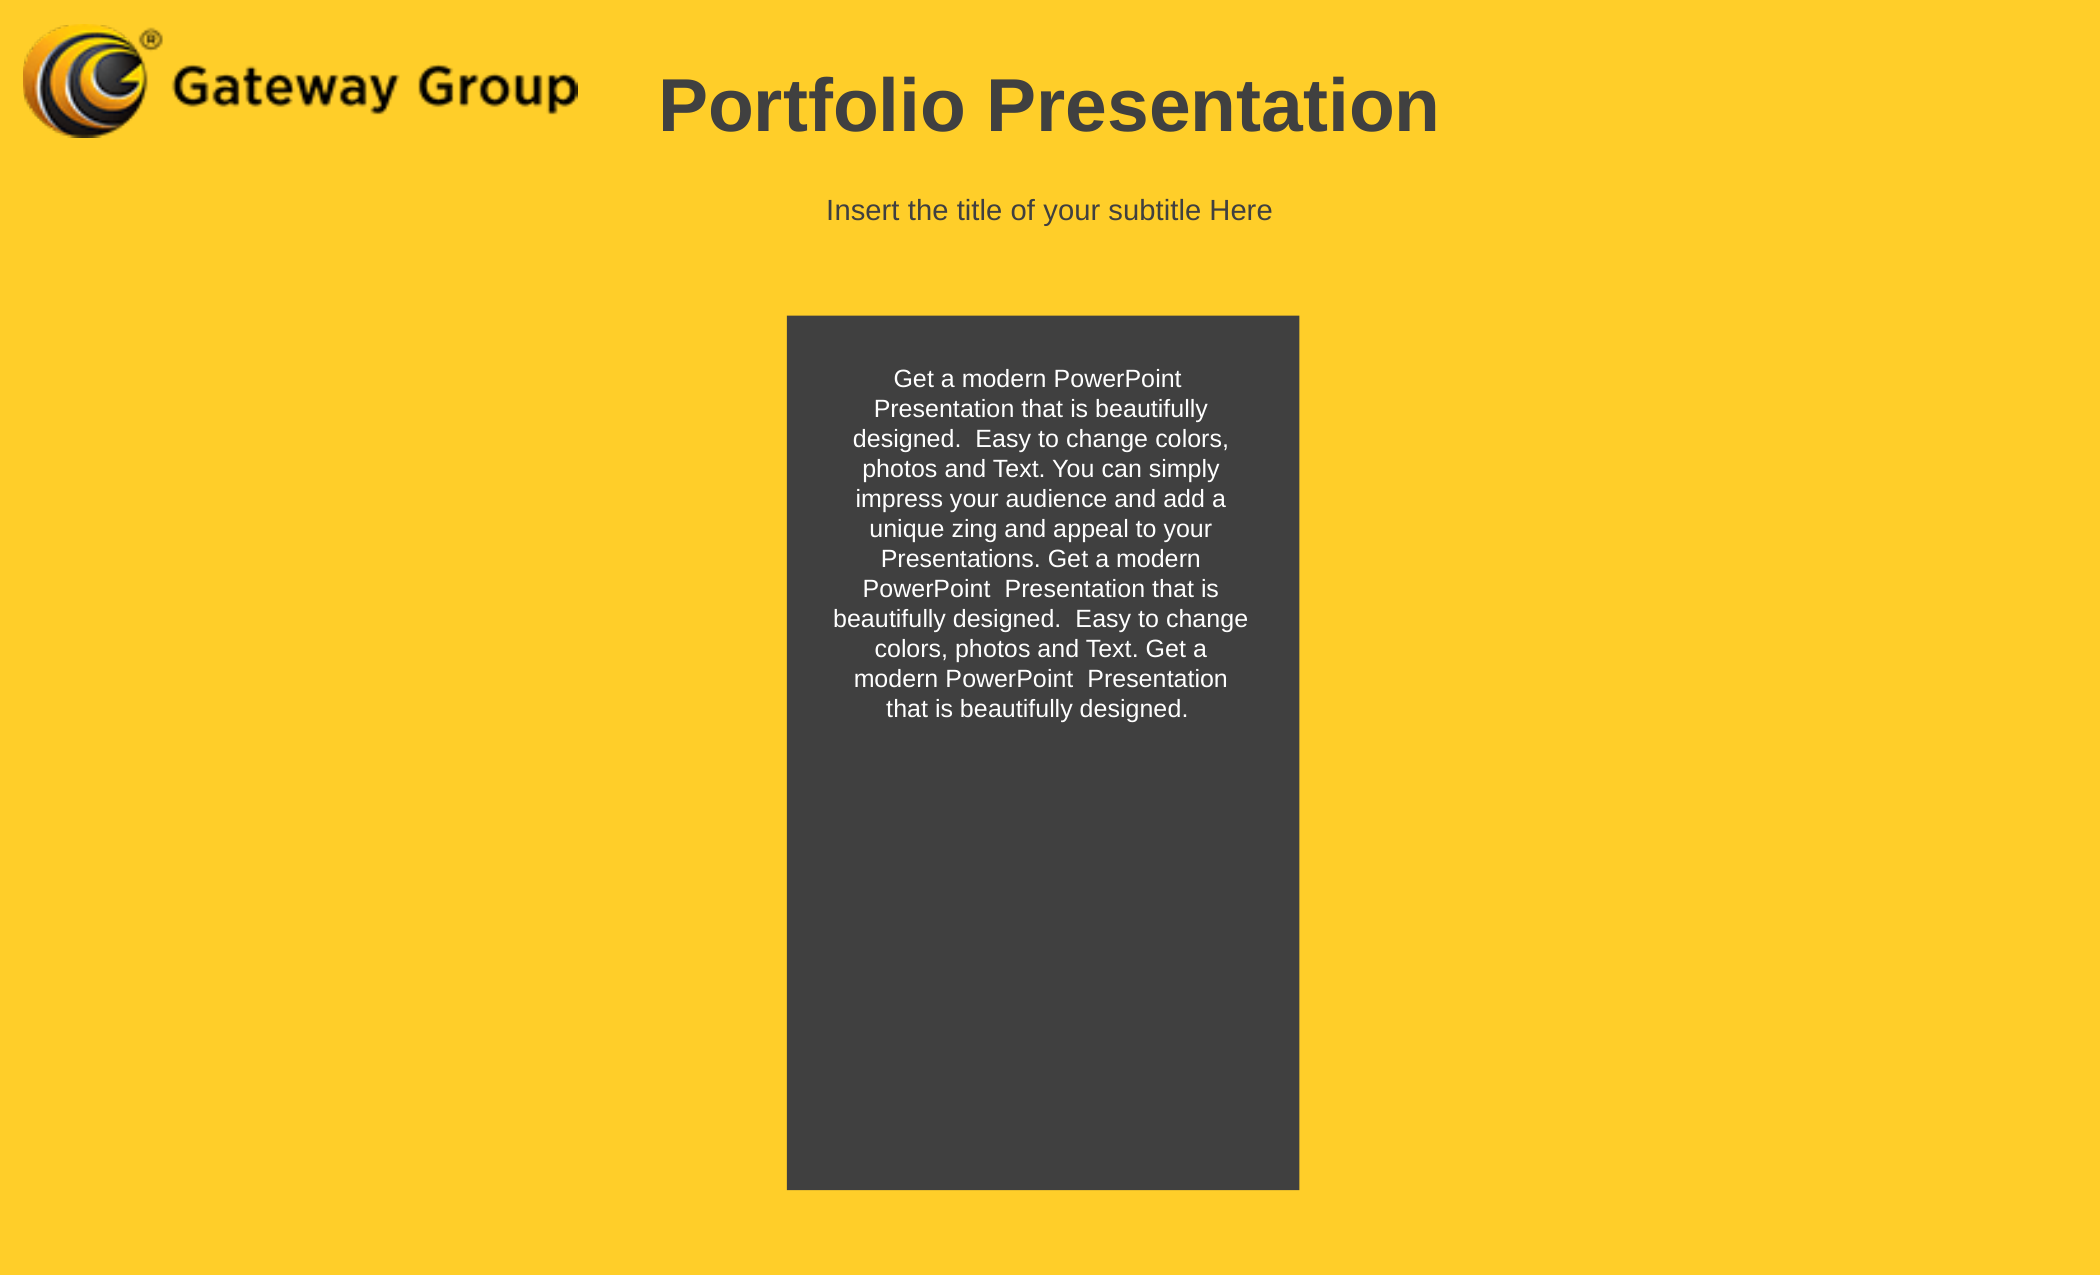

Portfolio Presentation
Insert the title of your subtitle Here
Get a modern PowerPoint Presentation that is beautifully designed. Easy to change colors, photos and Text. You can simply impress your audience and add a unique zing and appeal to your Presentations. Get a modern PowerPoint Presentation that is beautifully designed. Easy to change colors, photos and Text. Get a modern PowerPoint Presentation that is beautifully designed.